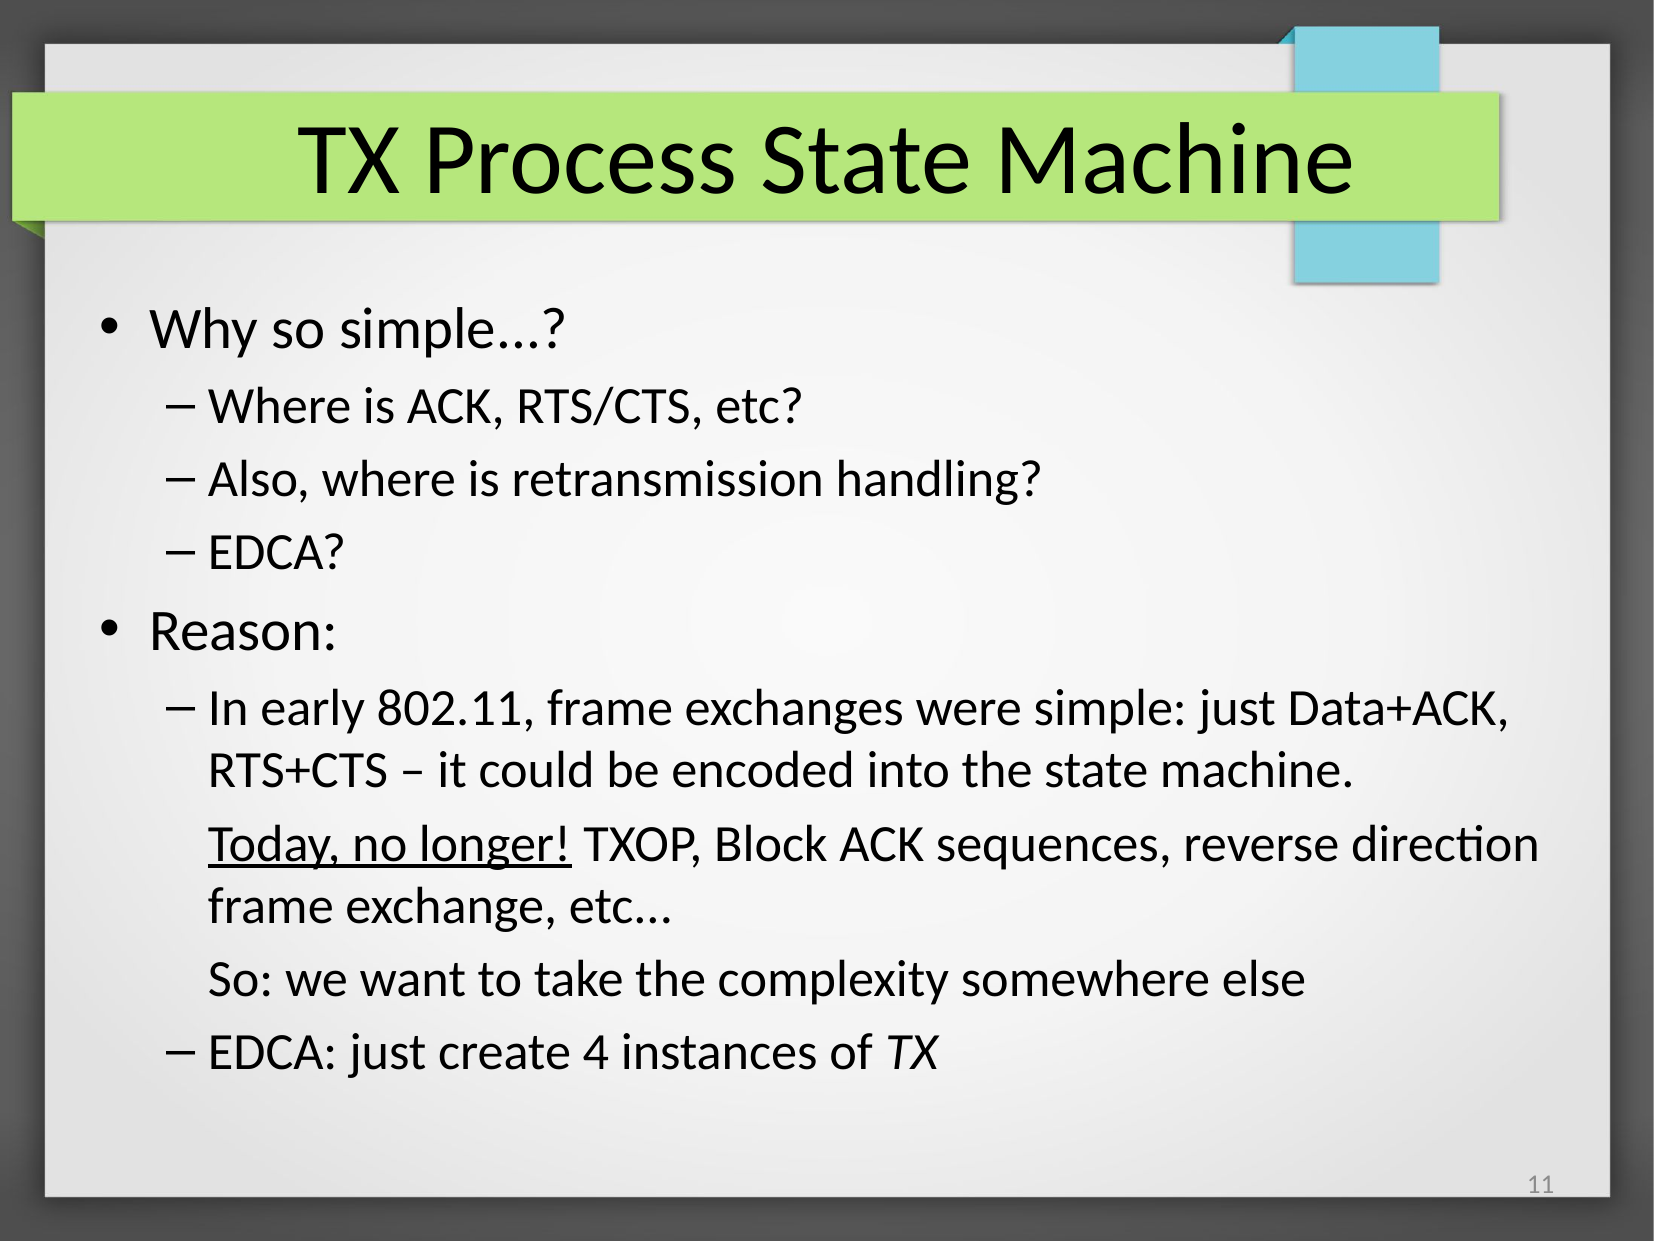

# TX Process State Machine
Why so simple...?
Where is ACK, RTS/CTS, etc?
Also, where is retransmission handling?
EDCA?
Reason:
In early 802.11, frame exchanges were simple: just Data+ACK, RTS+CTS – it could be encoded into the state machine.
	Today, no longer! TXOP, Block ACK sequences, reverse direction frame exchange, etc...
	So: we want to take the complexity somewhere else
EDCA: just create 4 instances of TX